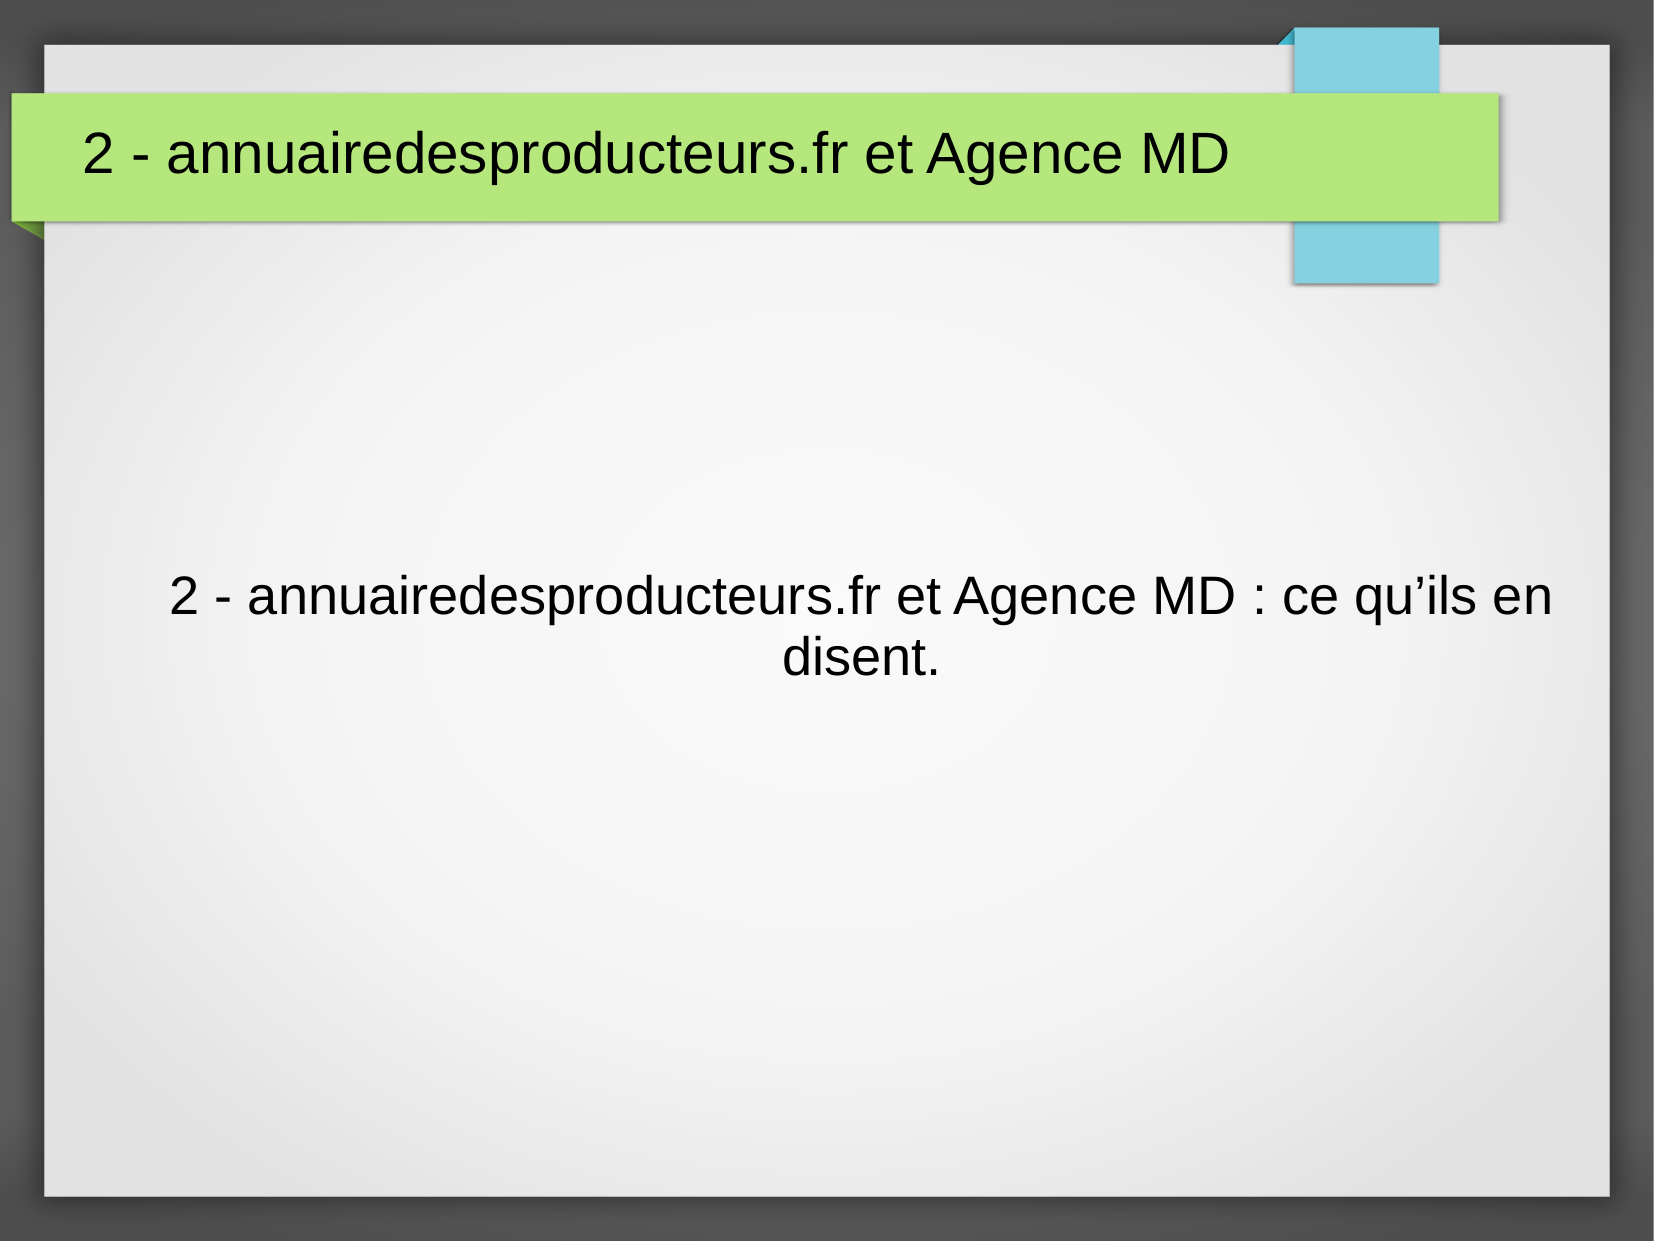

# 2 - annuairedesproducteurs.fr et Agence MD
2 - annuairedesproducteurs.fr et Agence MD : ce qu’ils en disent.